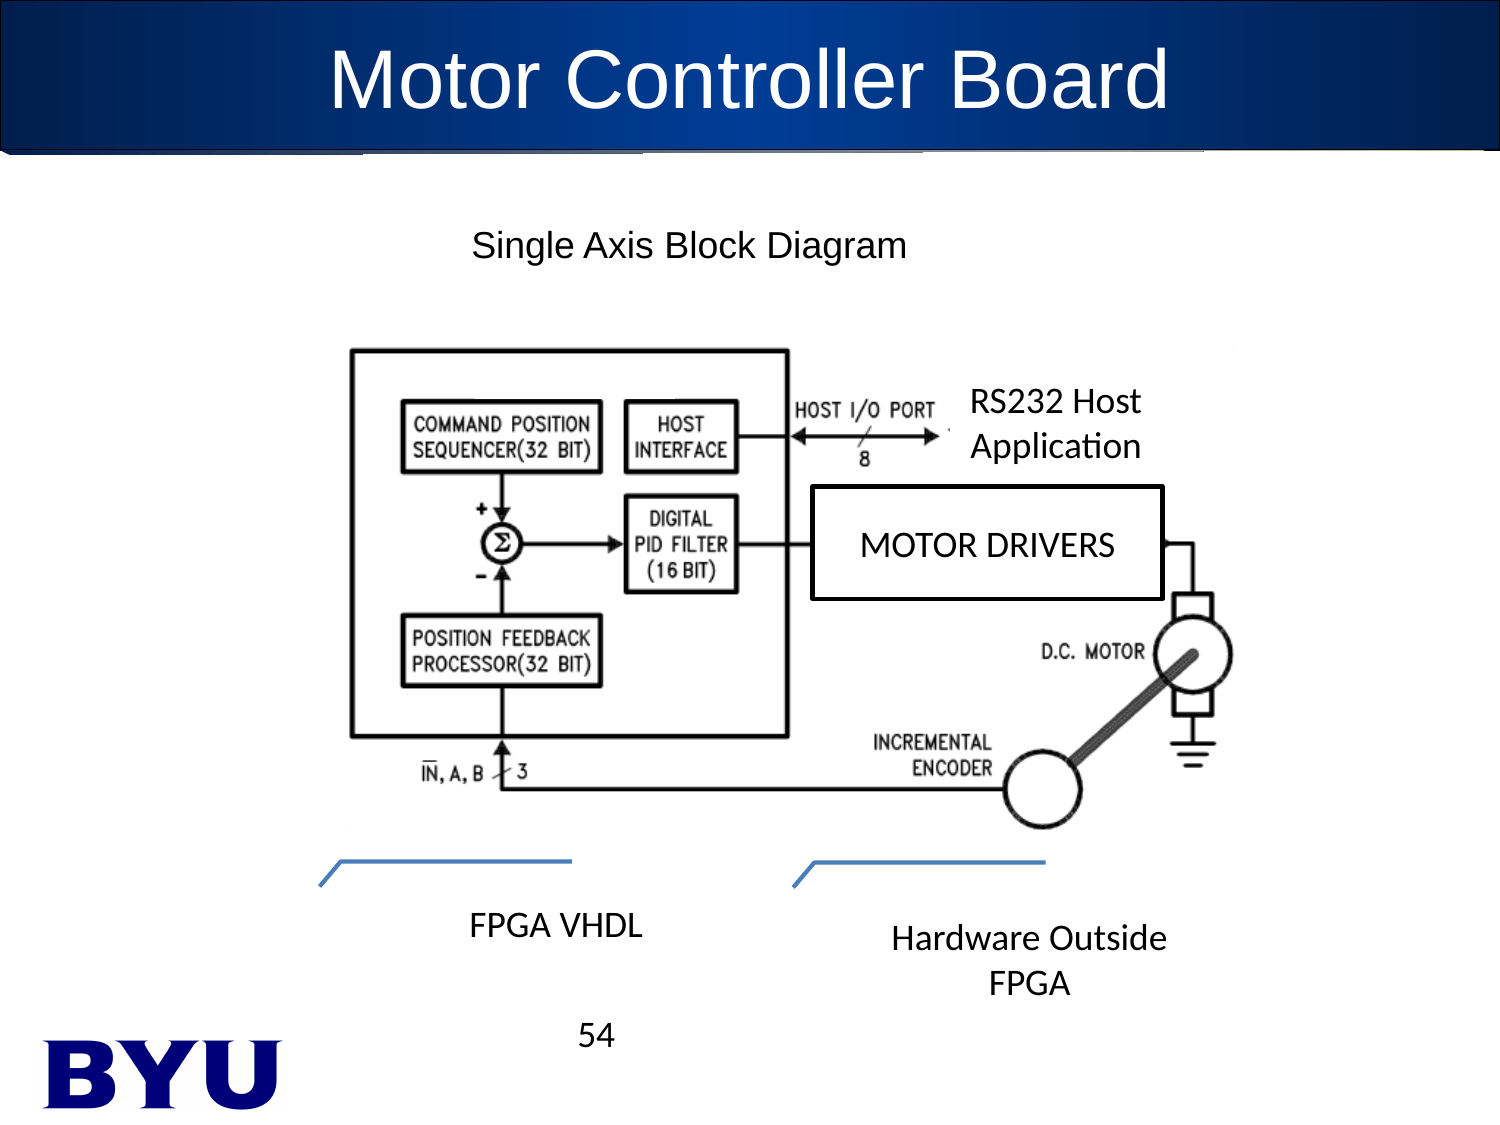

# Motor Controller Board
Single Axis Block Diagram
RS232 Host Application
MOTOR DRIVERS
FPGA VHDL
Hardware Outside FPGA